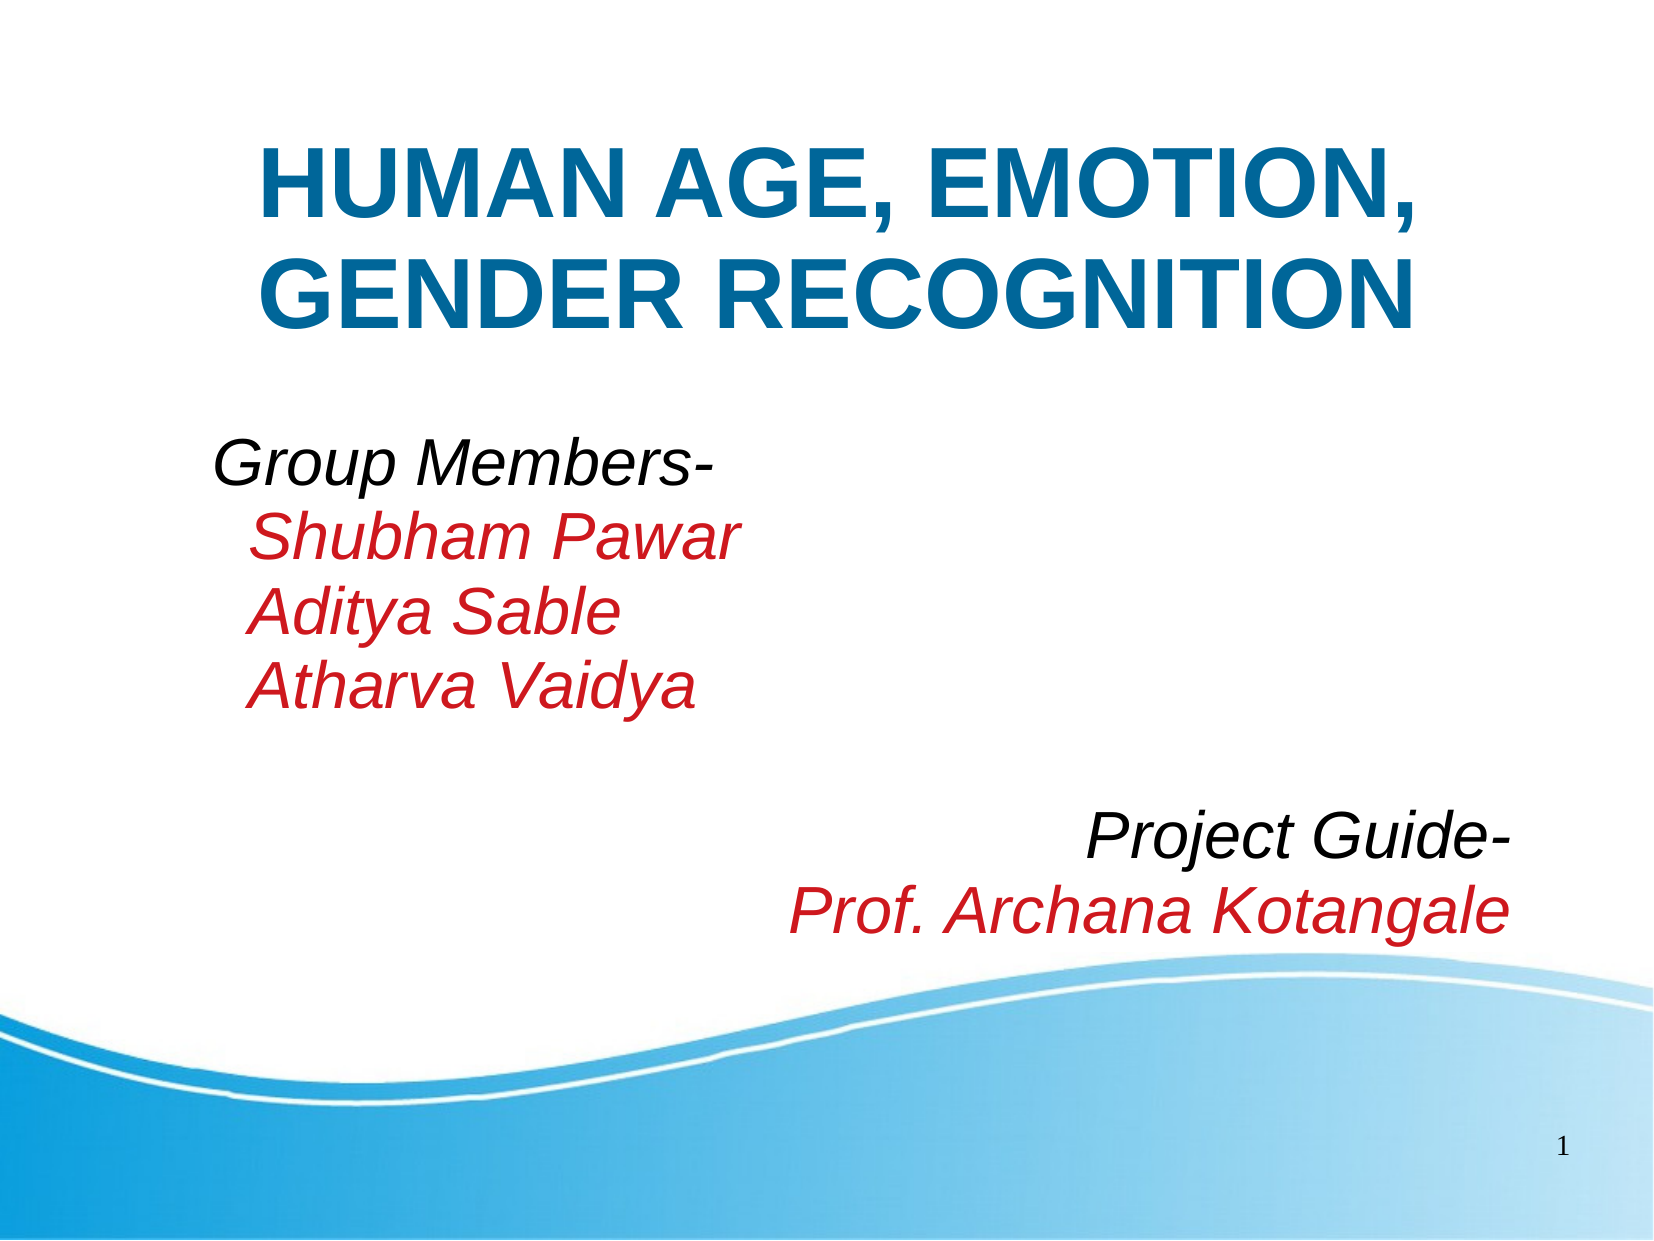

# HUMAN AGE, EMOTION, GENDER RECOGNITION
Group Members-
Shubham Pawar
Aditya Sable
Atharva Vaidya
Project Guide-
Prof. Archana Kotangale
1